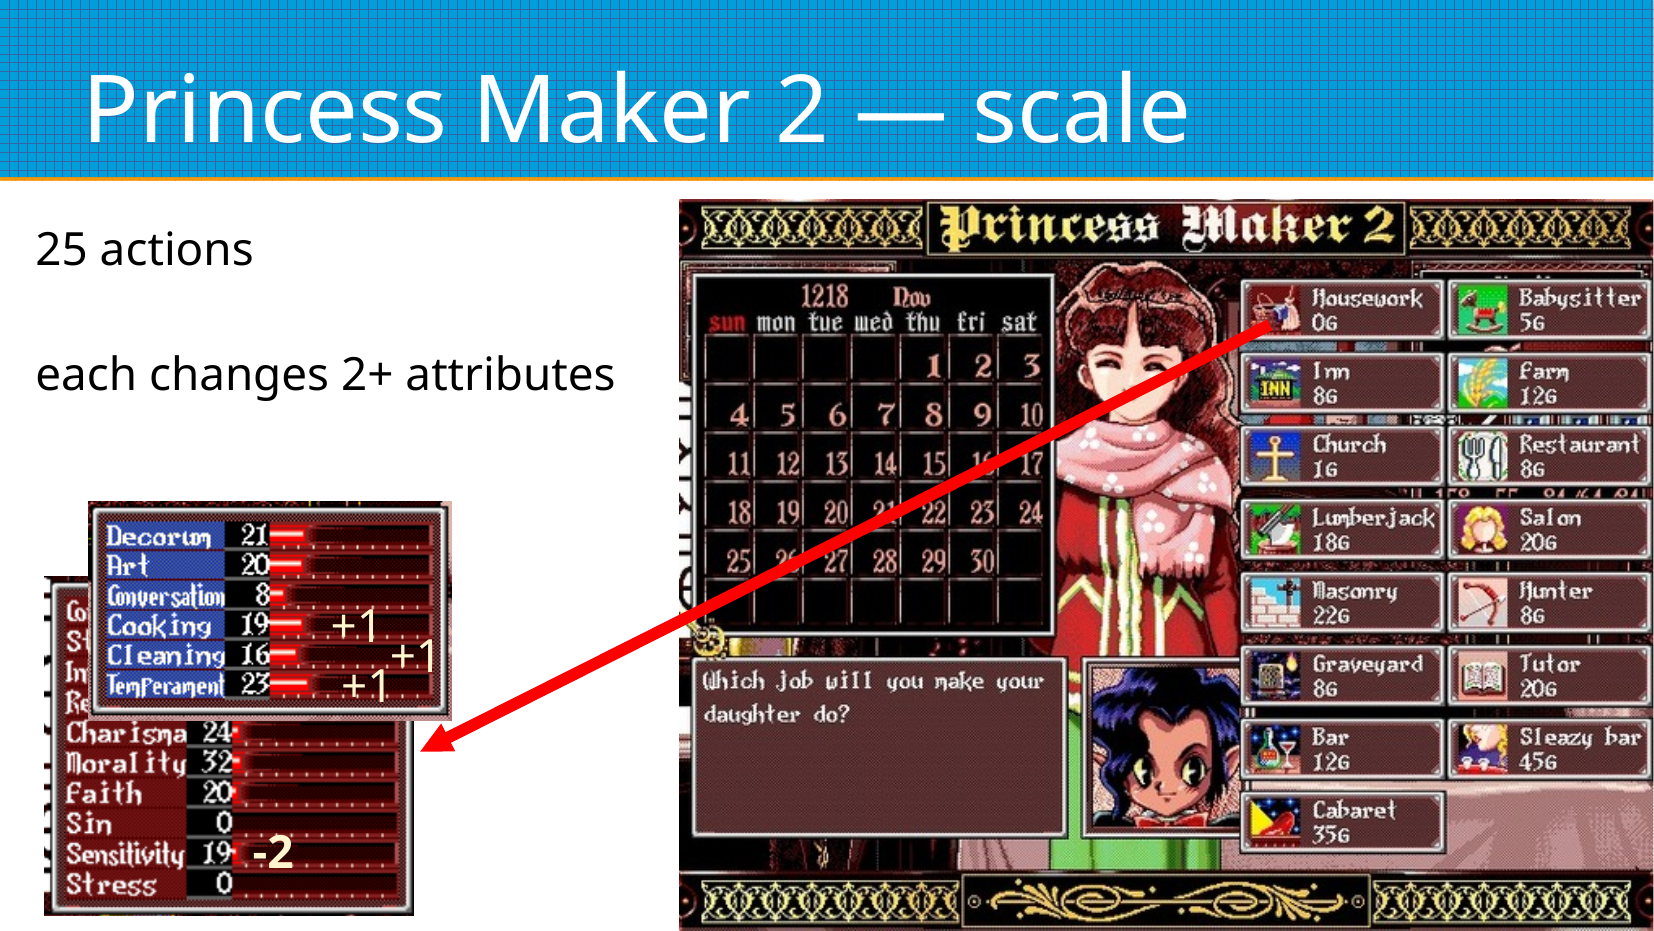

# Princess Maker 2 — scale
25 actions
each changes 2+ attributes
+1
+1
+1
-2